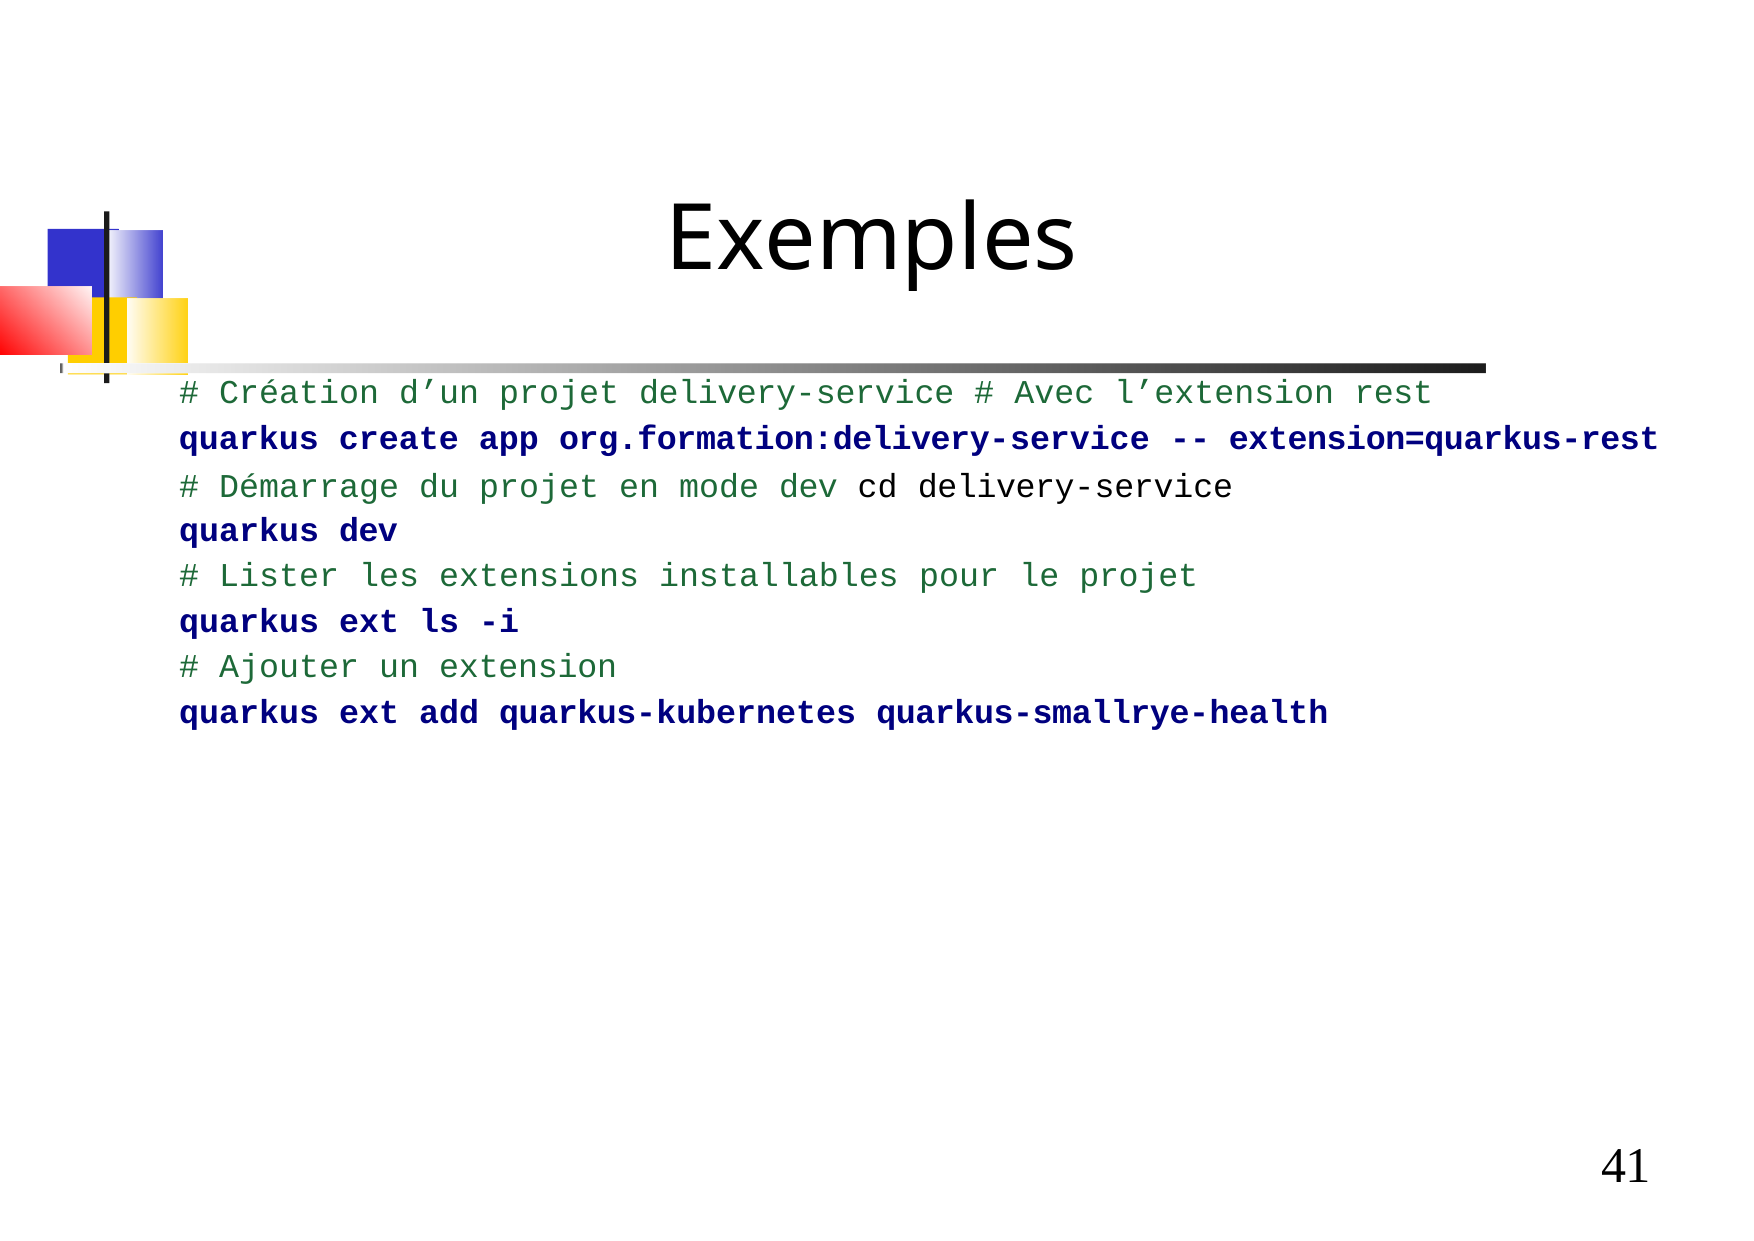

# Exemples
# Création d’un projet delivery-service # Avec l’extension rest
quarkus create app org.formation:delivery-service -- extension=quarkus-rest
# Démarrage du projet en mode dev cd delivery-service
quarkus dev
# Lister les extensions installables pour le projet
quarkus ext ls -i
# Ajouter un extension
quarkus ext add quarkus-kubernetes quarkus-smallrye-health
41